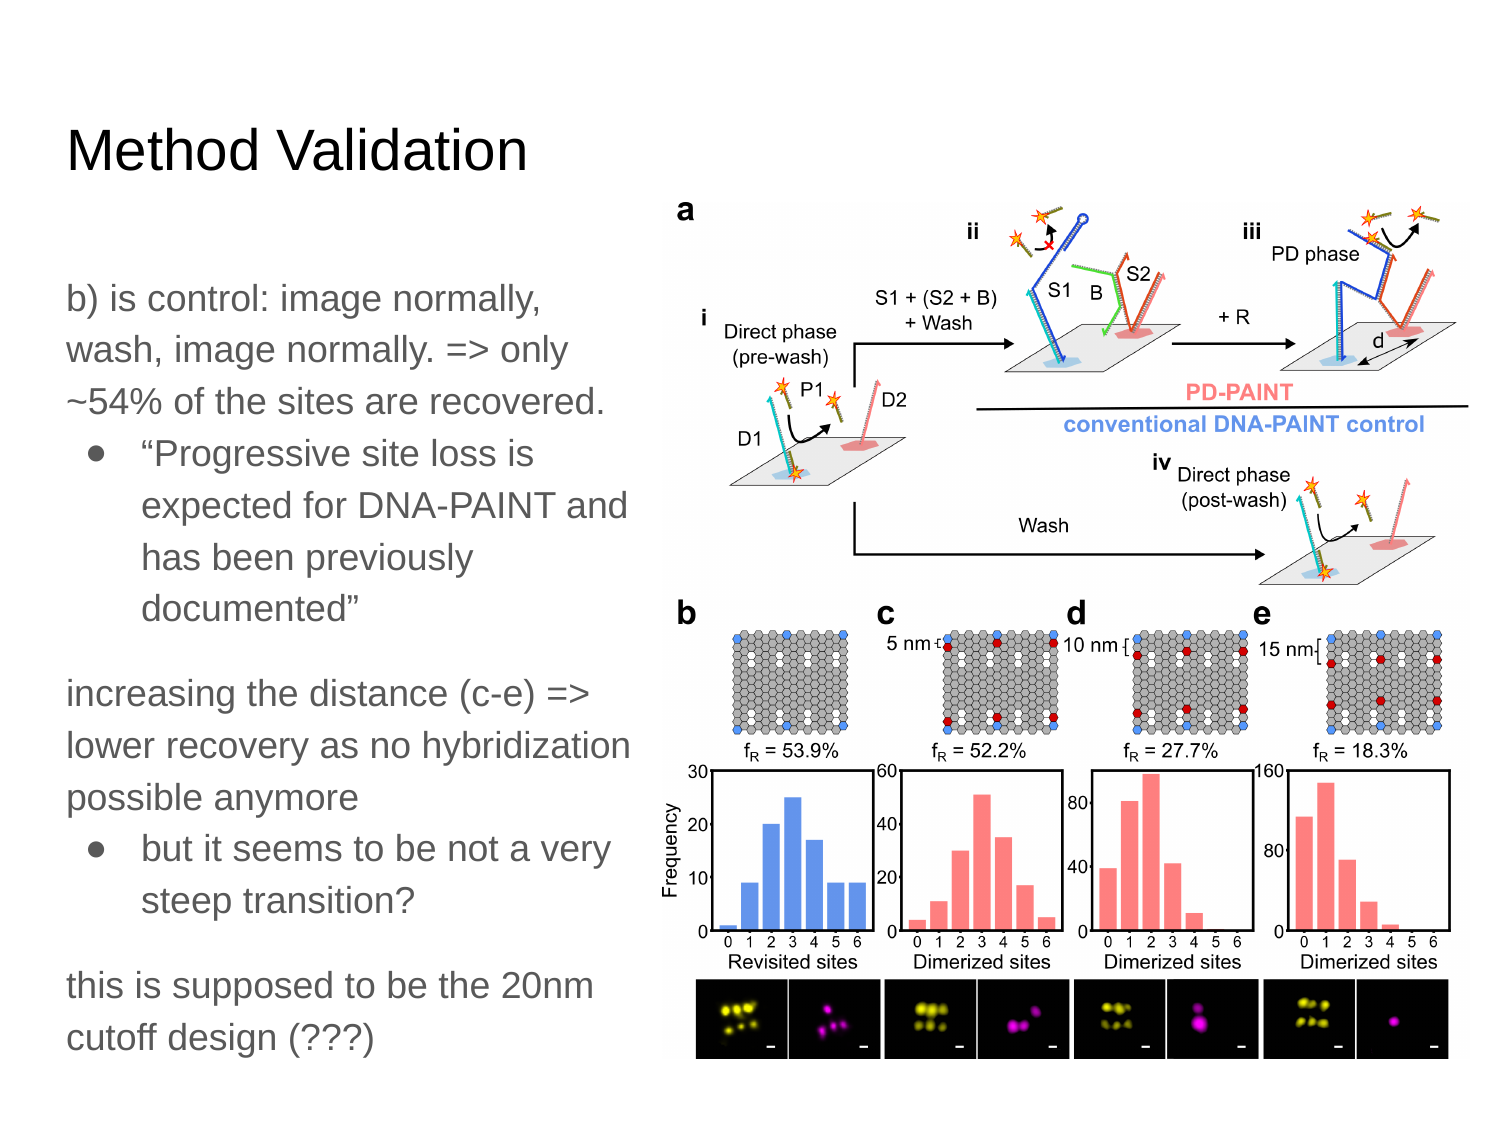

# Method Validation
b) is control: image normally, wash, image normally. => only ~54% of the sites are recovered.
“Progressive site loss is expected for DNA-PAINT and has been previously documented”
increasing the distance (c-e) => lower recovery as no hybridization possible anymore
but it seems to be not a very steep transition?
this is supposed to be the 20nm cutoff design (???)